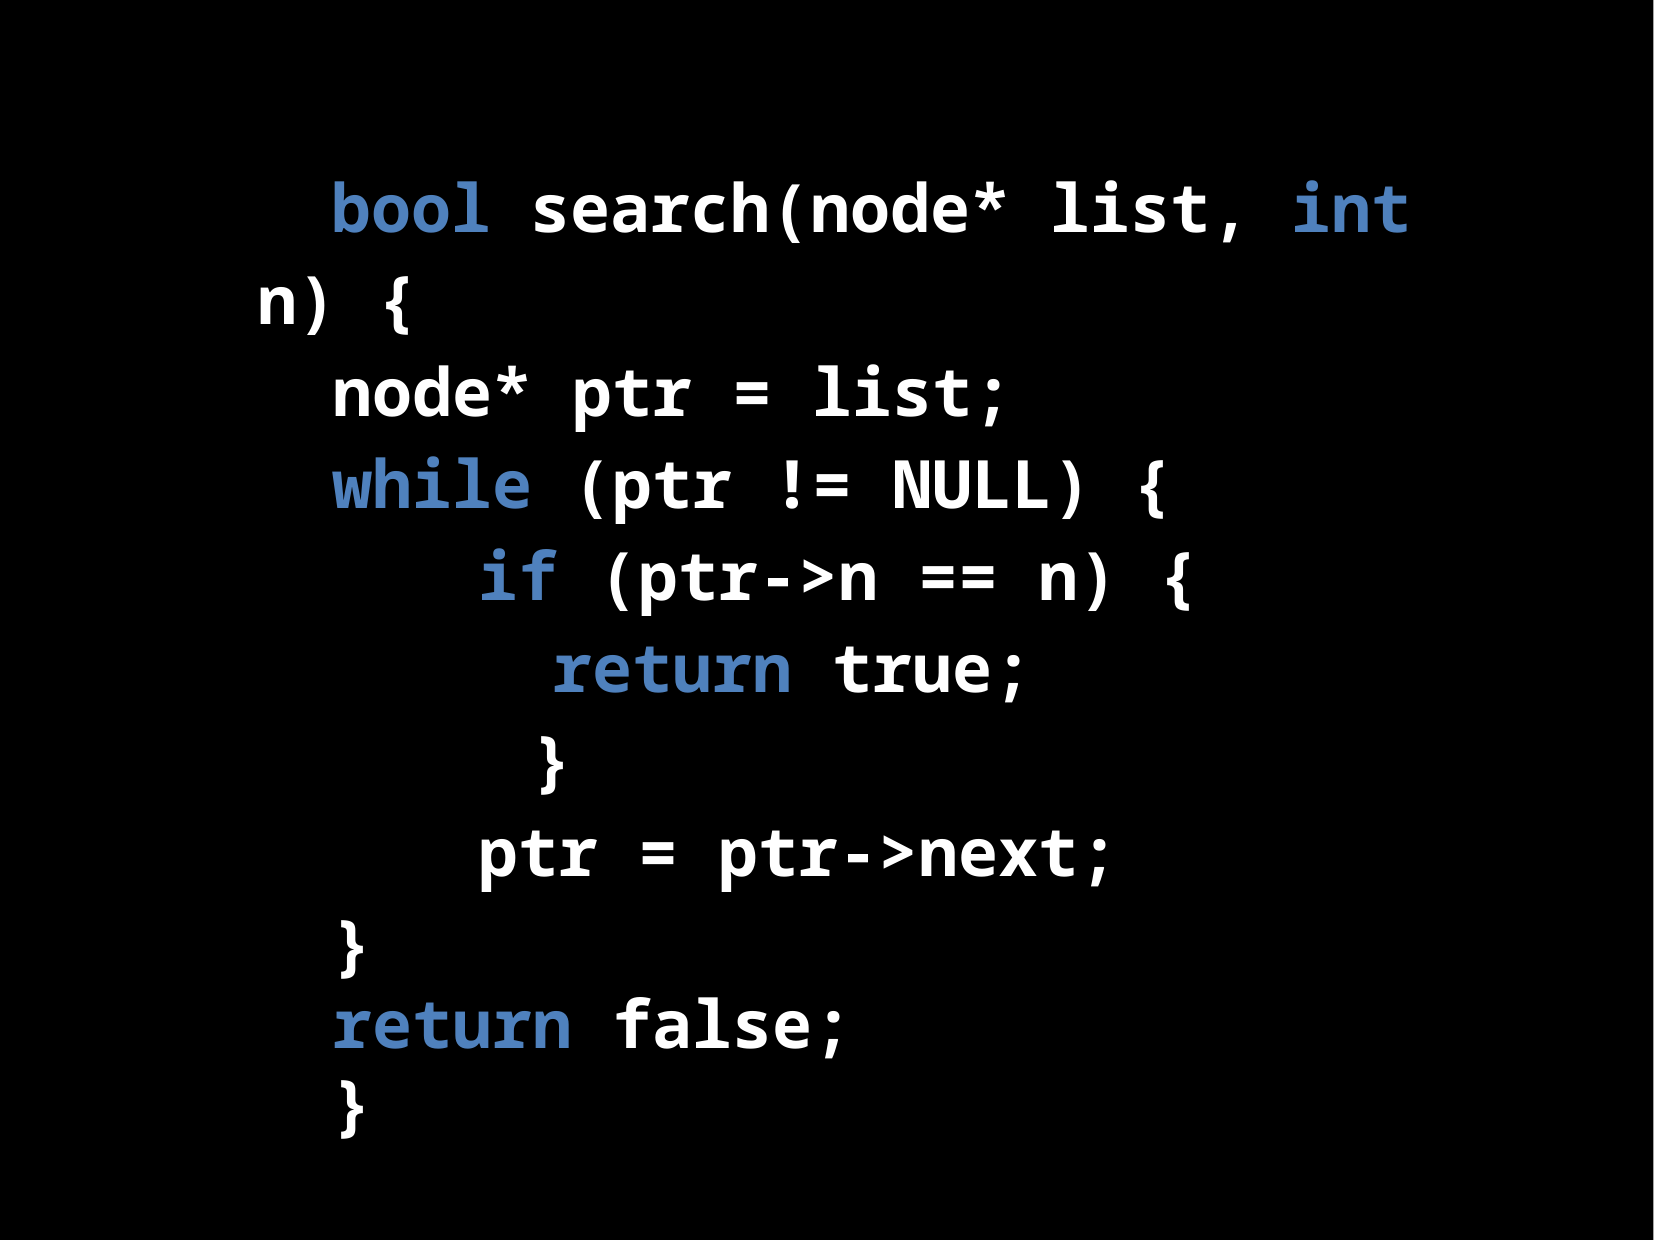

bool search(node* list, int n) {
node* ptr = list;
while (ptr != NULL) {
		if (ptr->n == n) {
			return true;
 }
		ptr = ptr->next;
}
return false;
}